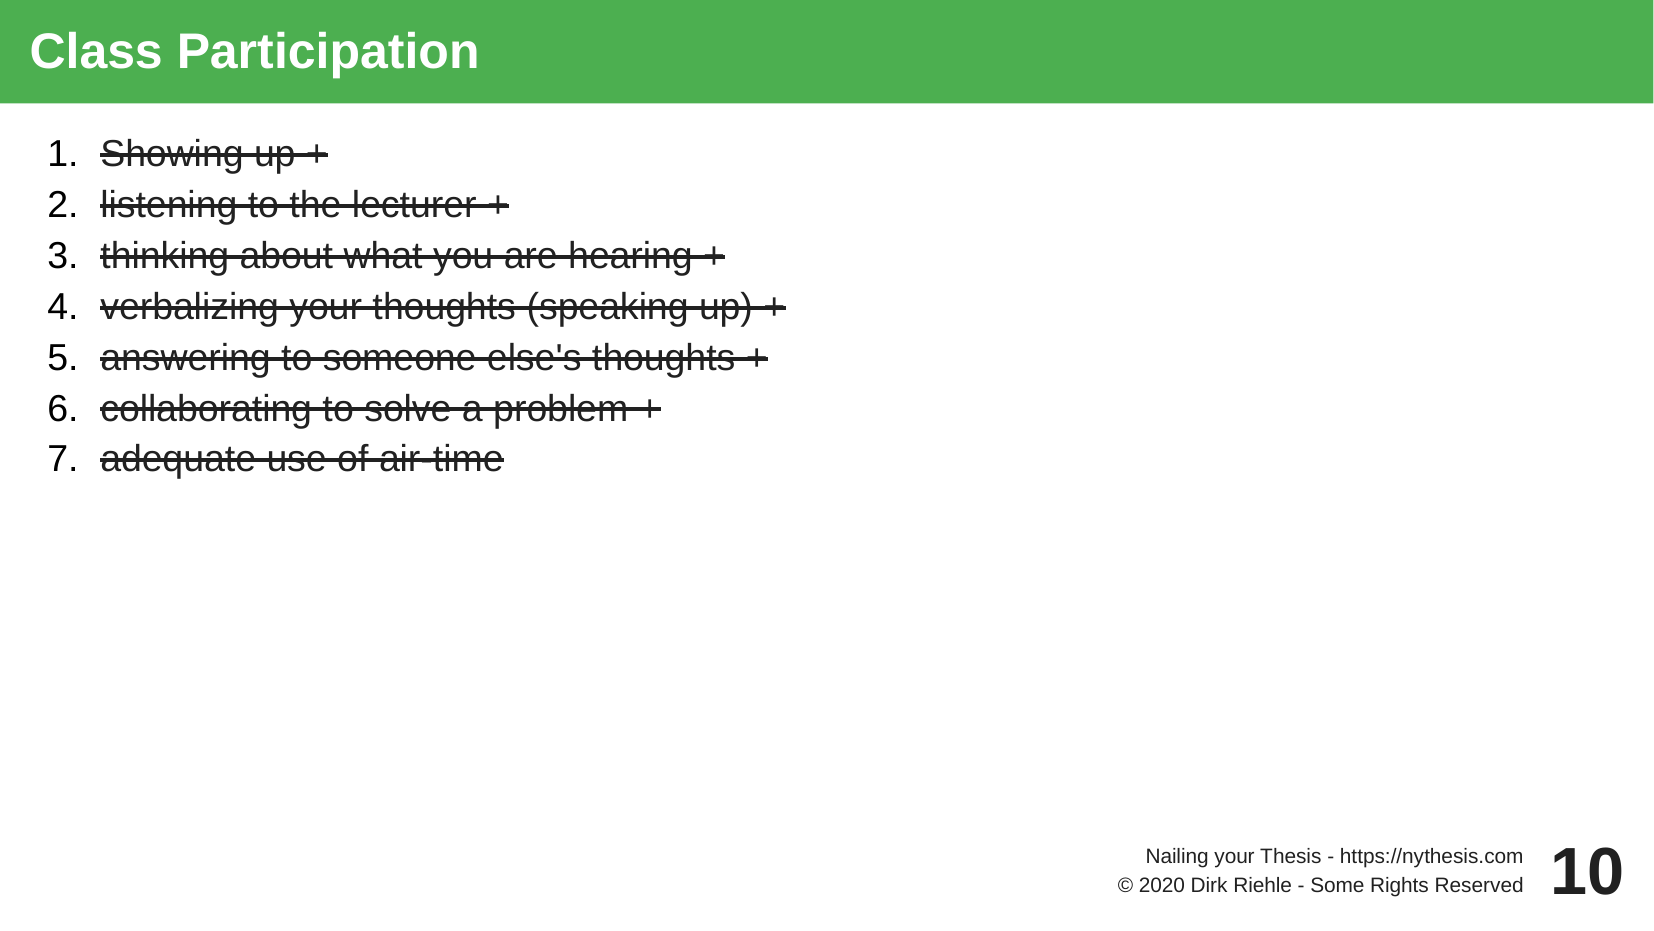

# Class Participation
Showing up +
listening to the lecturer +
thinking about what you are hearing +
verbalizing your thoughts (speaking up) +
answering to someone else's thoughts +
collaborating to solve a problem +
adequate use of air-time
Nailing your Thesis - https://nythesis.com
10
© 2020 Dirk Riehle - Some Rights Reserved